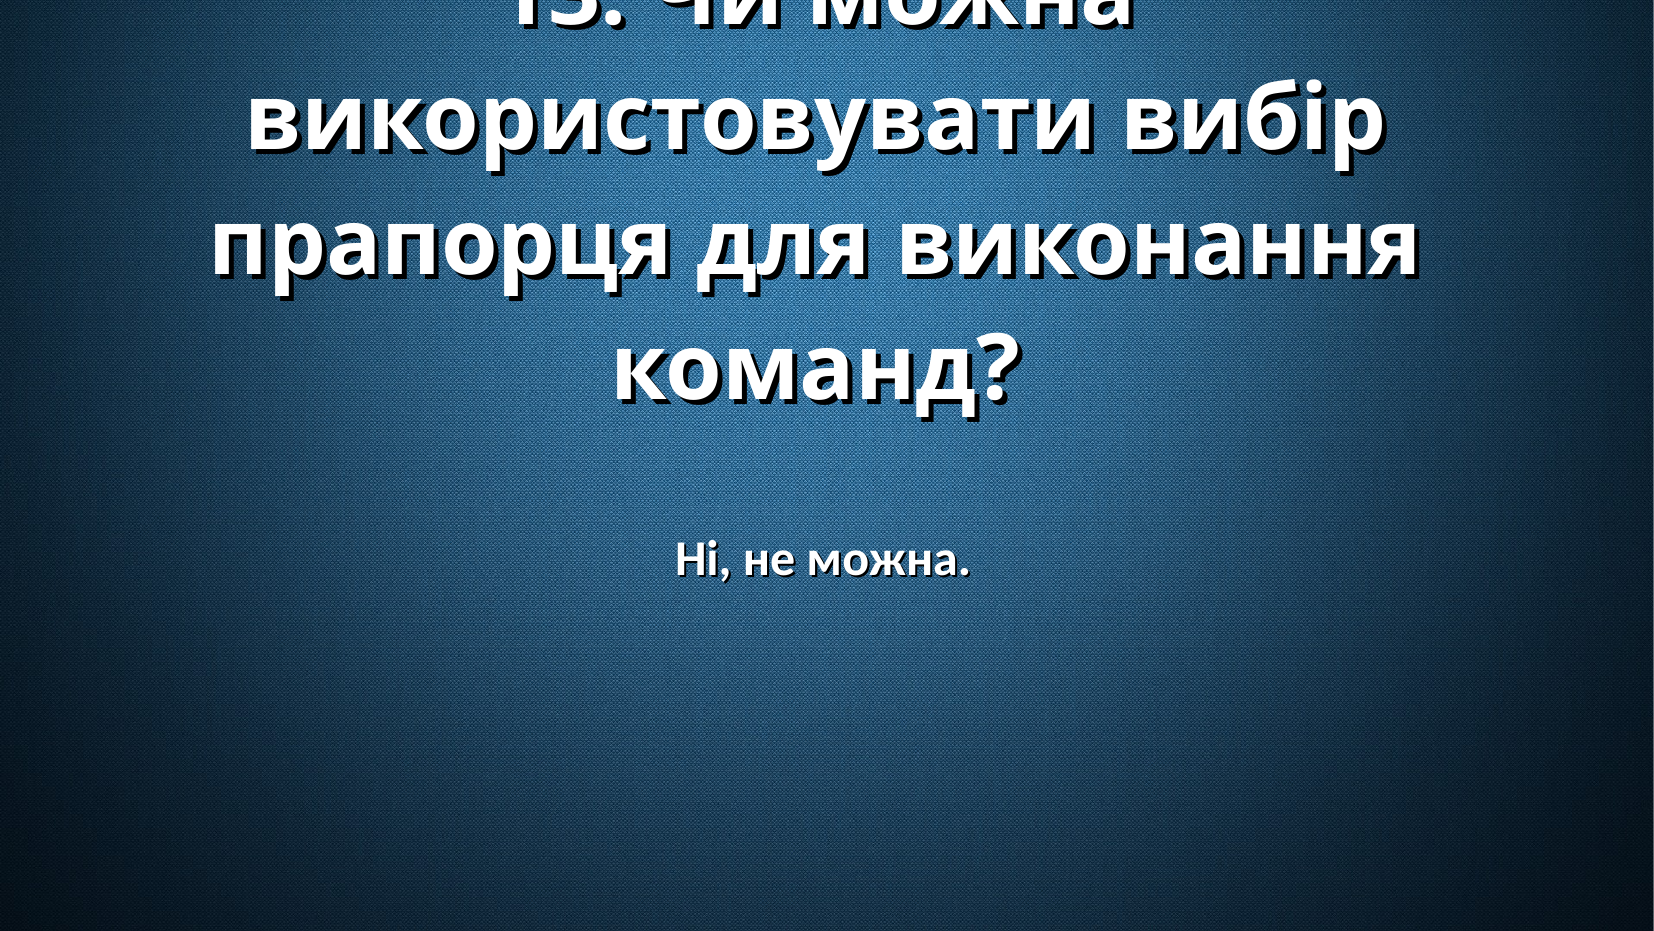

# 13. Чи можна використовувати вибір прапорця для виконання команд?
Ні, не можна.